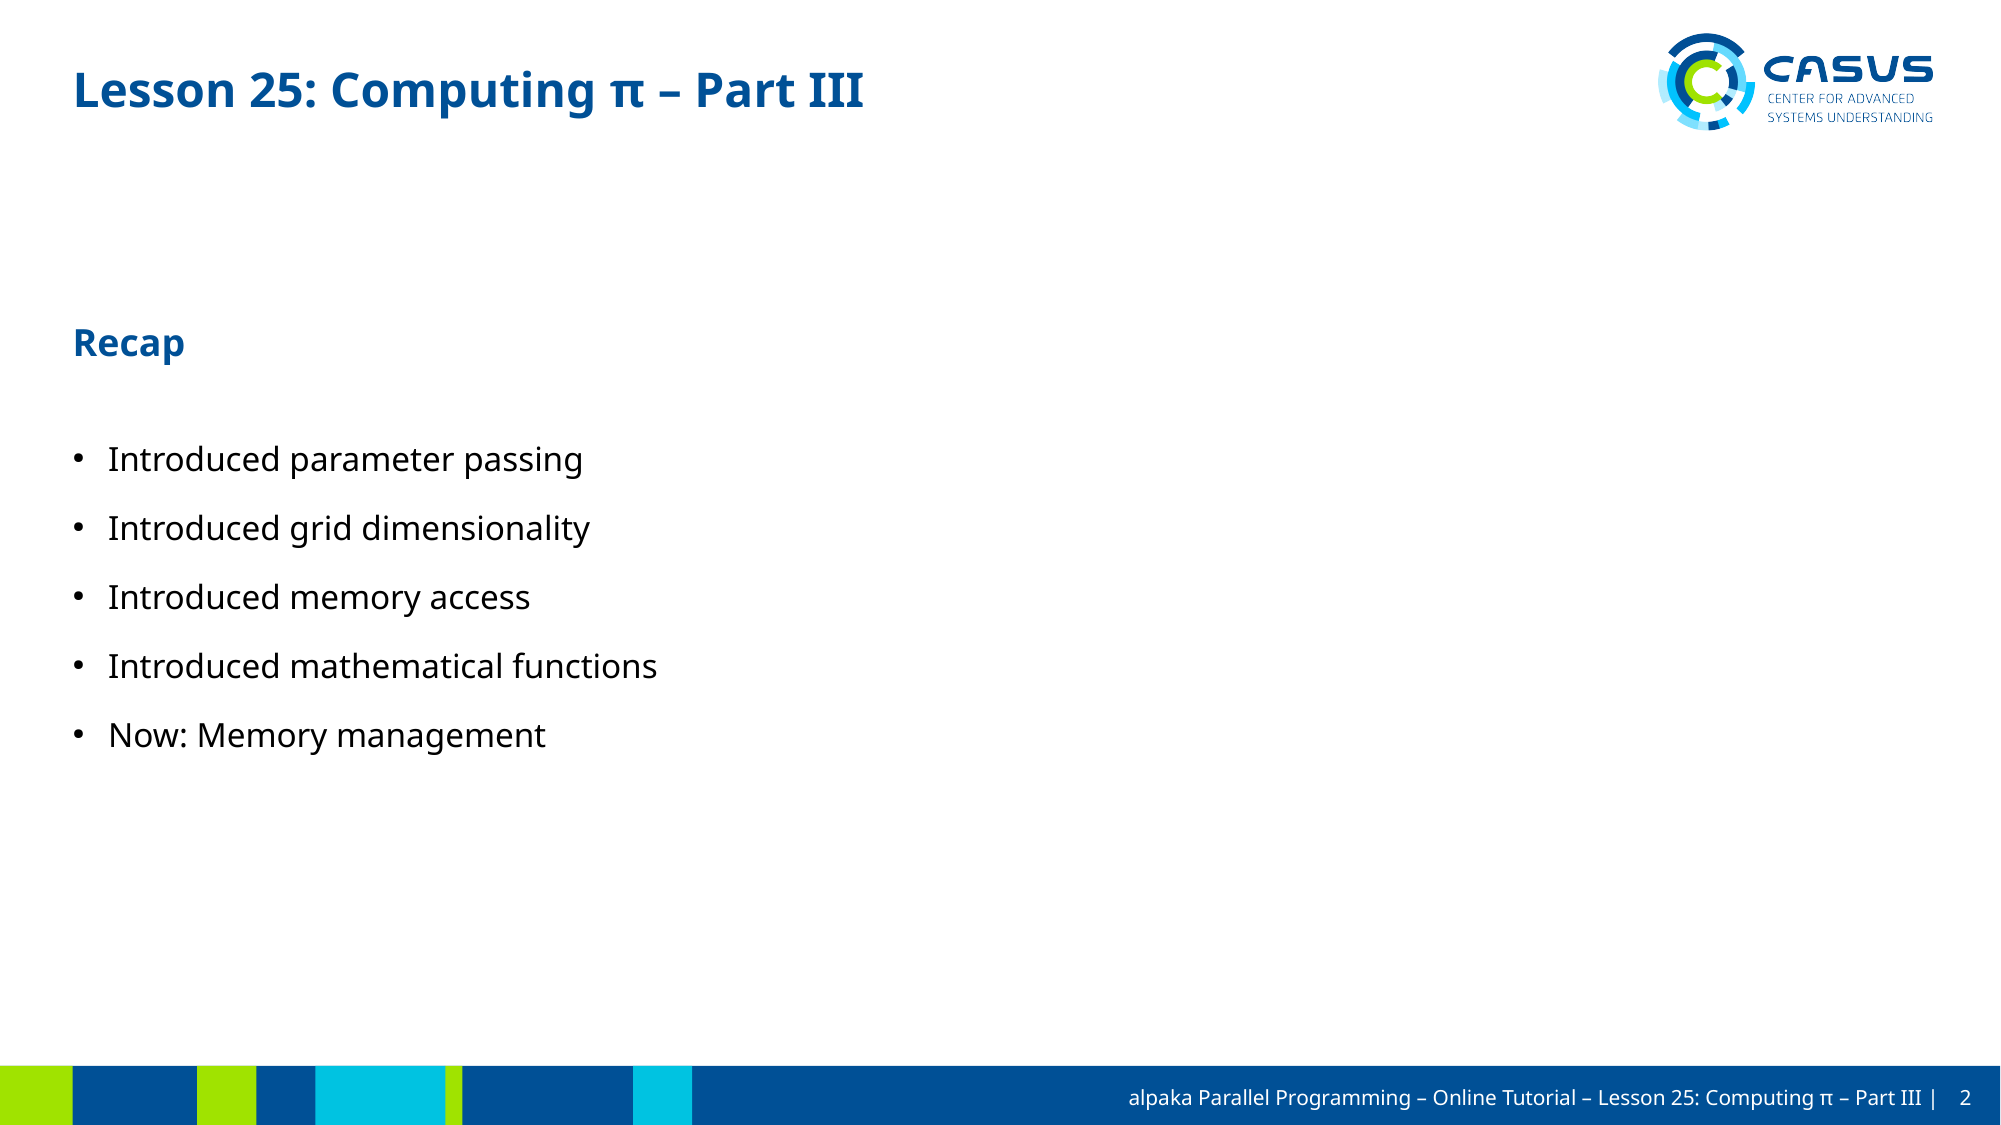

# Lesson 25: Computing π – Part III
Recap
Introduced parameter passing
Introduced grid dimensionality
Introduced memory access
Introduced mathematical functions
Now: Memory management
alpaka Parallel Programming – Online Tutorial – Lesson 25: Computing π – Part III
2